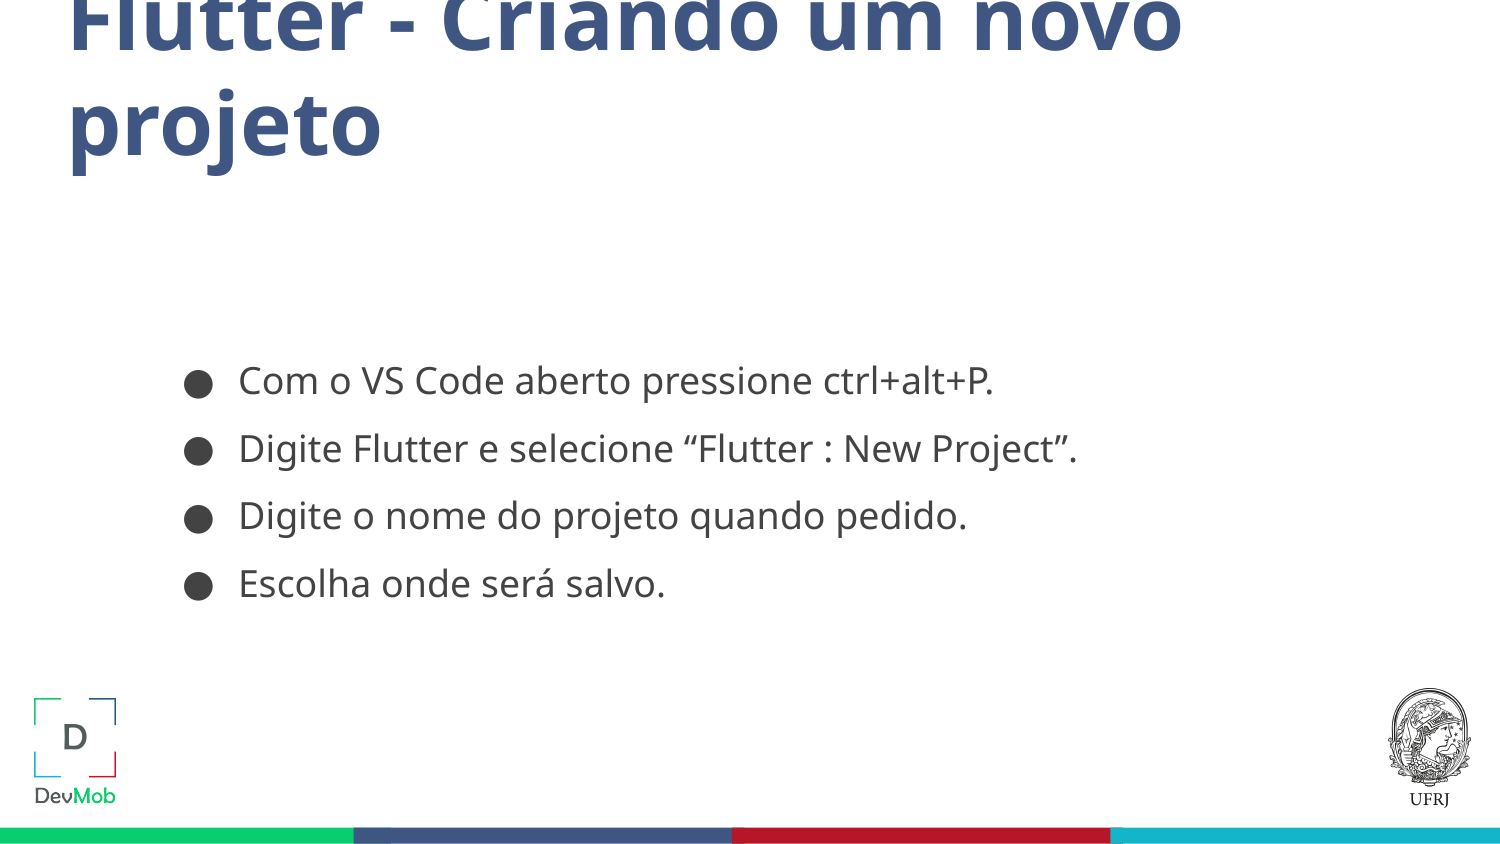

# Flutter - Criando um novo projeto
Com o VS Code aberto pressione ctrl+alt+P.
Digite Flutter e selecione “Flutter : New Project”.
Digite o nome do projeto quando pedido.
Escolha onde será salvo.